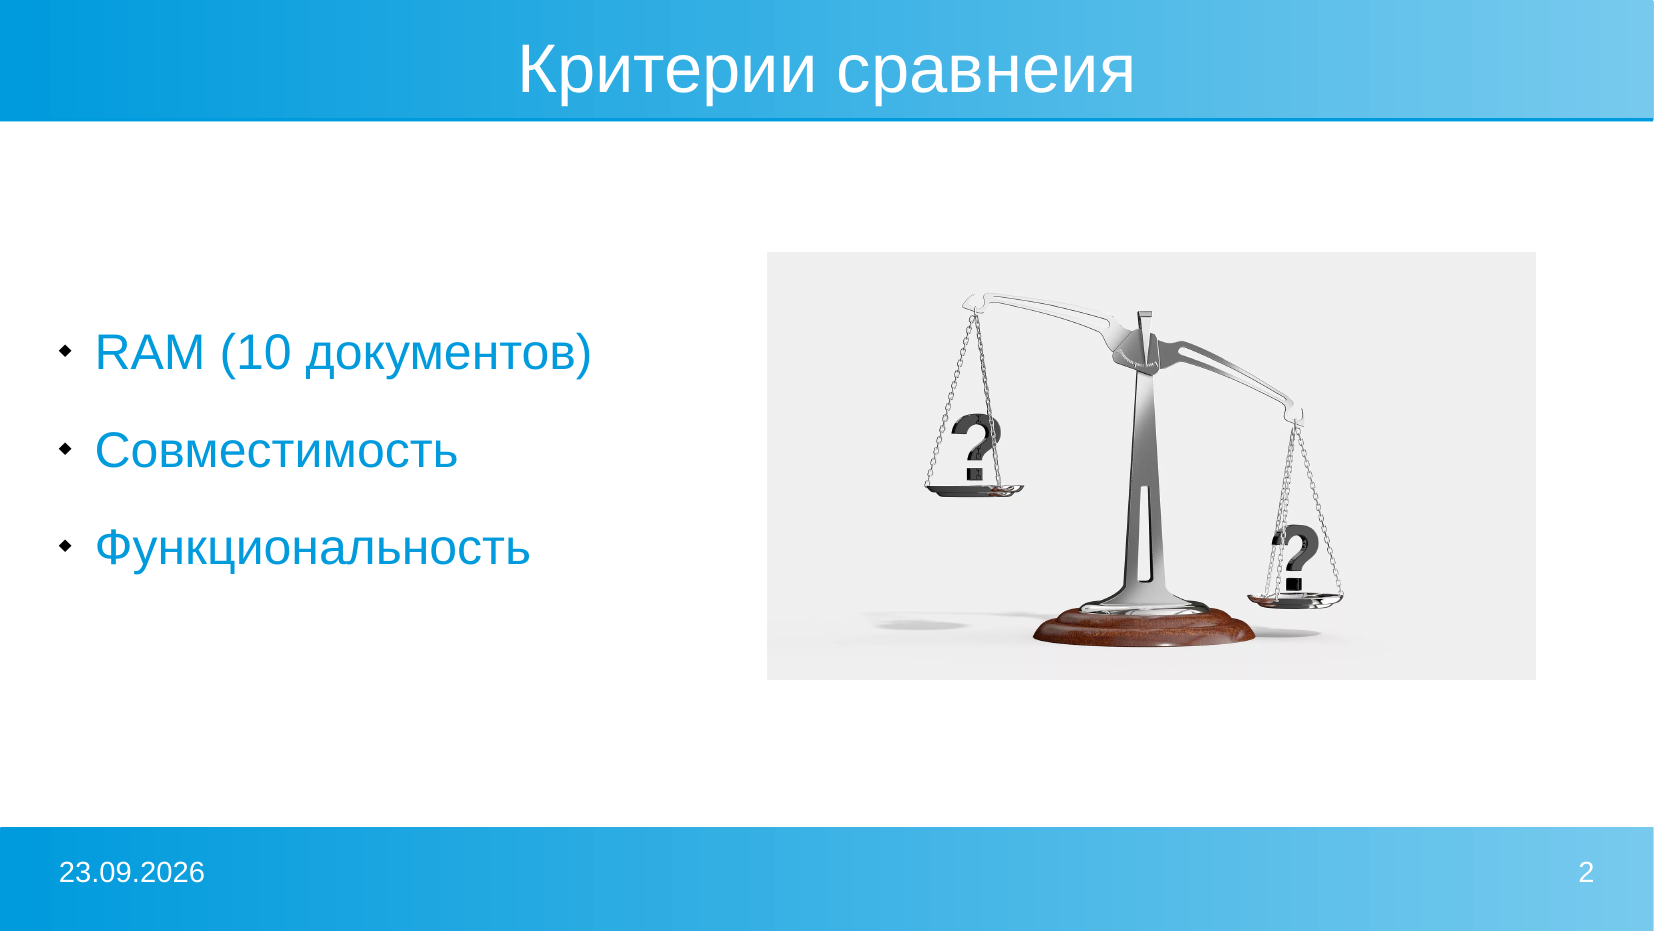

# Критерии сравнеия
RAM (10 документов)
Совместимость
Функциональность
2